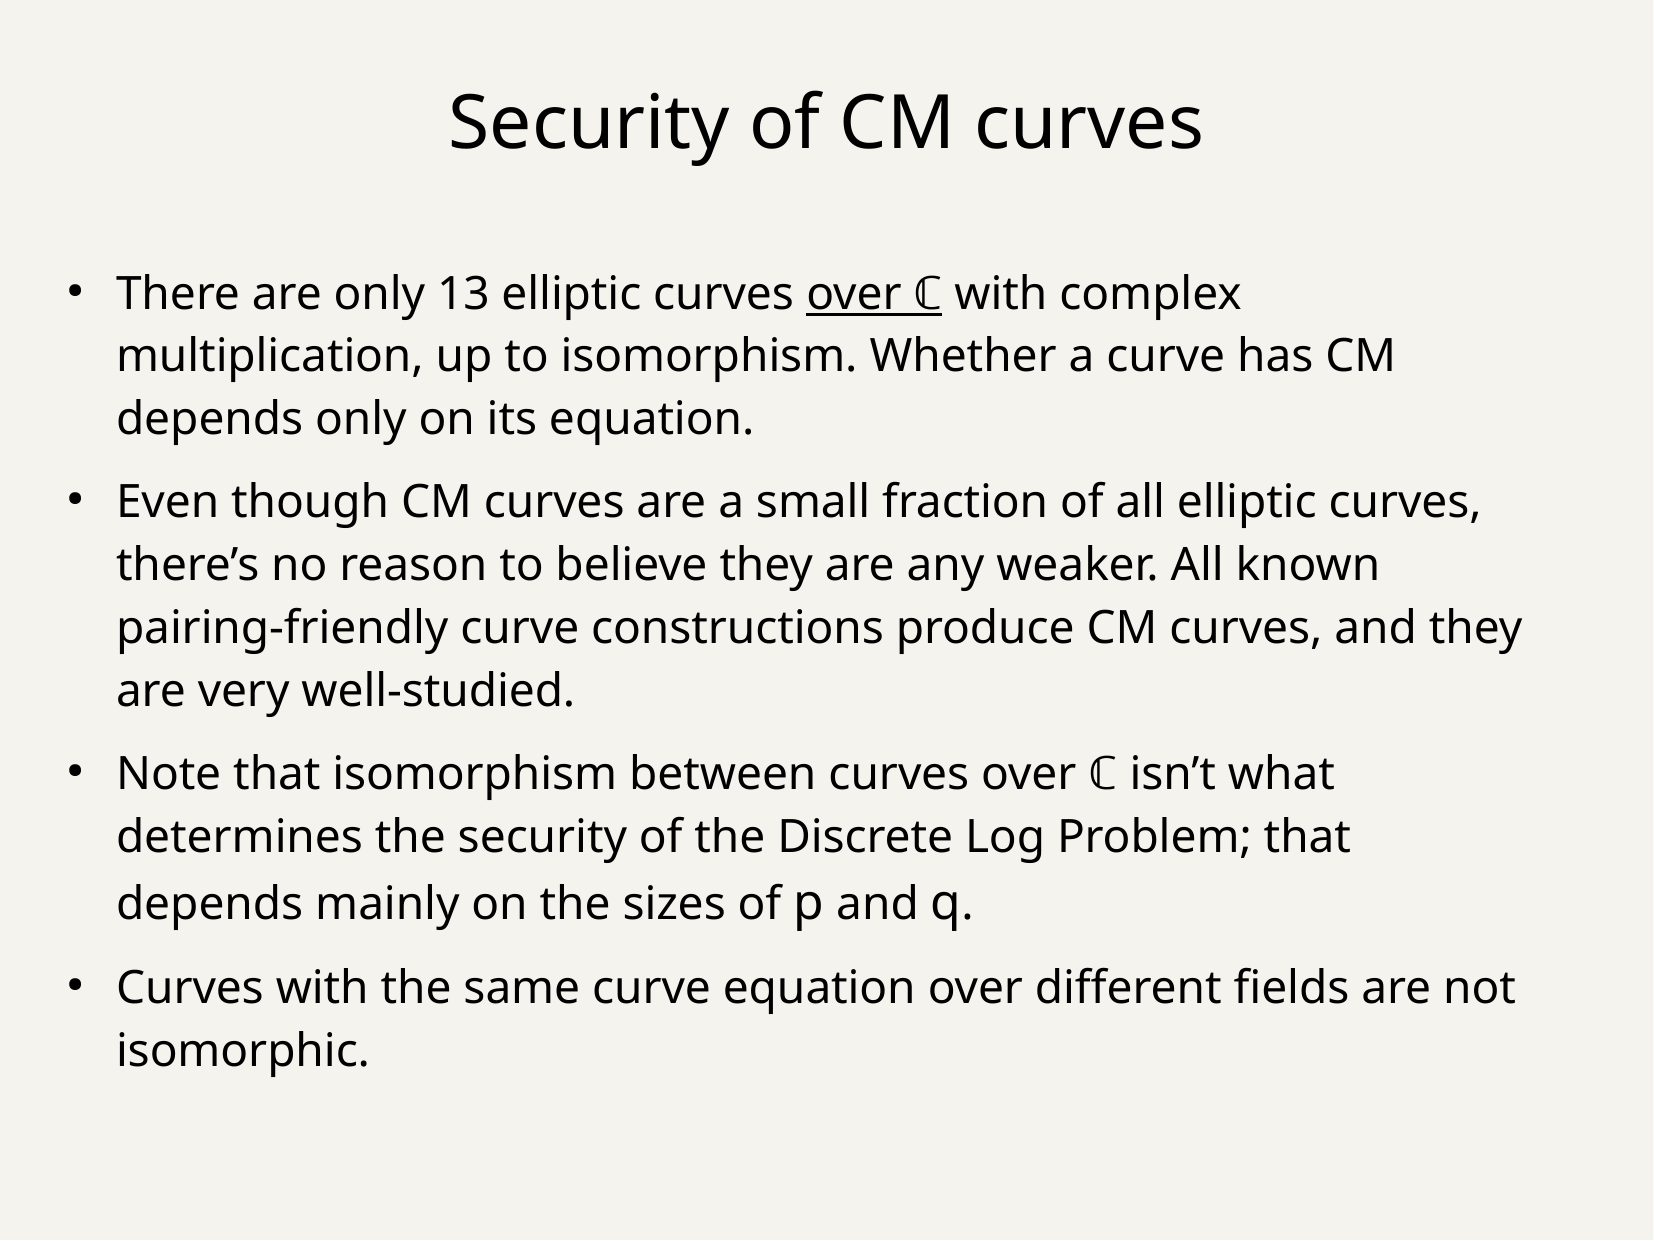

# Security of CM curves
There are only 13 elliptic curves over ℂ with complex multiplication, up to isomorphism. Whether a curve has CM depends only on its equation.
Even though CM curves are a small fraction of all elliptic curves, there’s no reason to believe they are any weaker. All known pairing-friendly curve constructions produce CM curves, and they are very well-studied.
Note that isomorphism between curves over ℂ isn’t what determines the security of the Discrete Log Problem; that depends mainly on the sizes of p and q.
Curves with the same curve equation over different fields are not isomorphic.